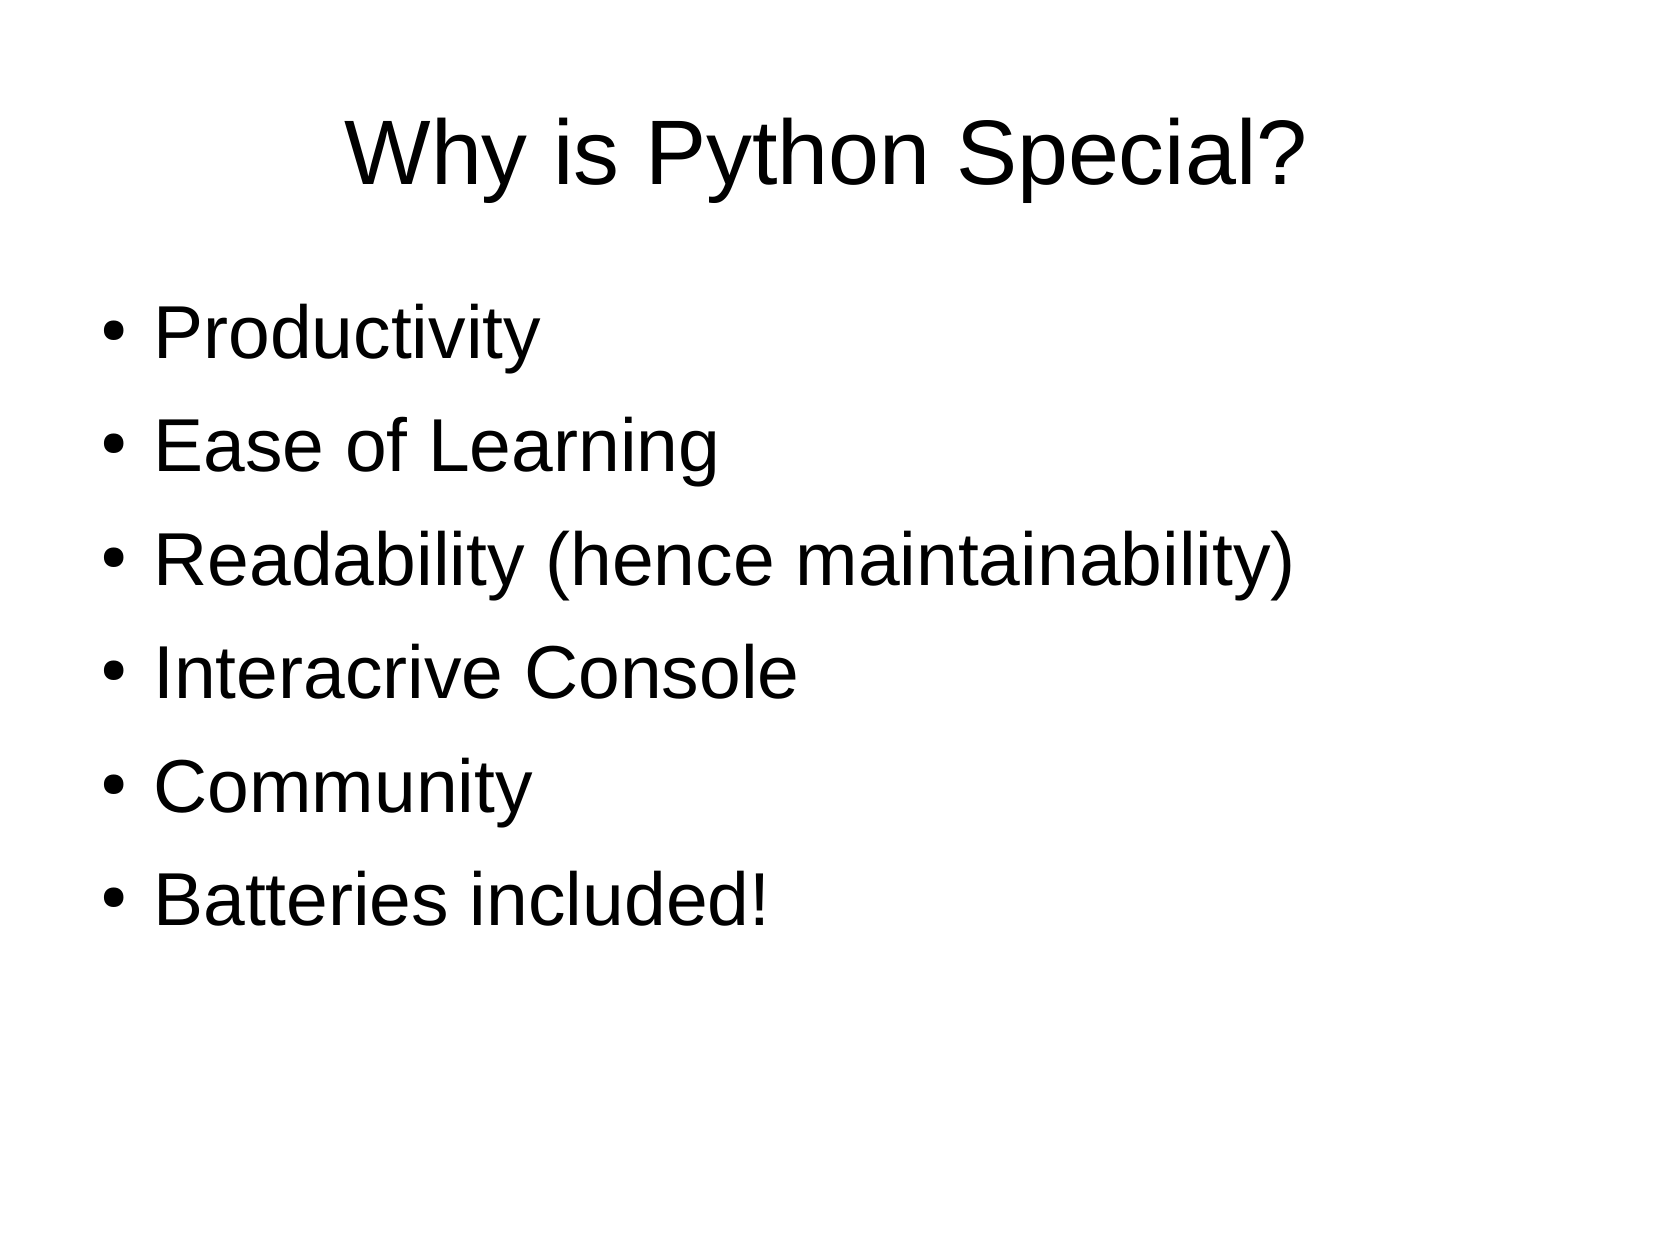

# Why is Python Special?
Productivity
Ease of Learning
Readability (hence maintainability)
Interacrive Console
Community
Batteries included!